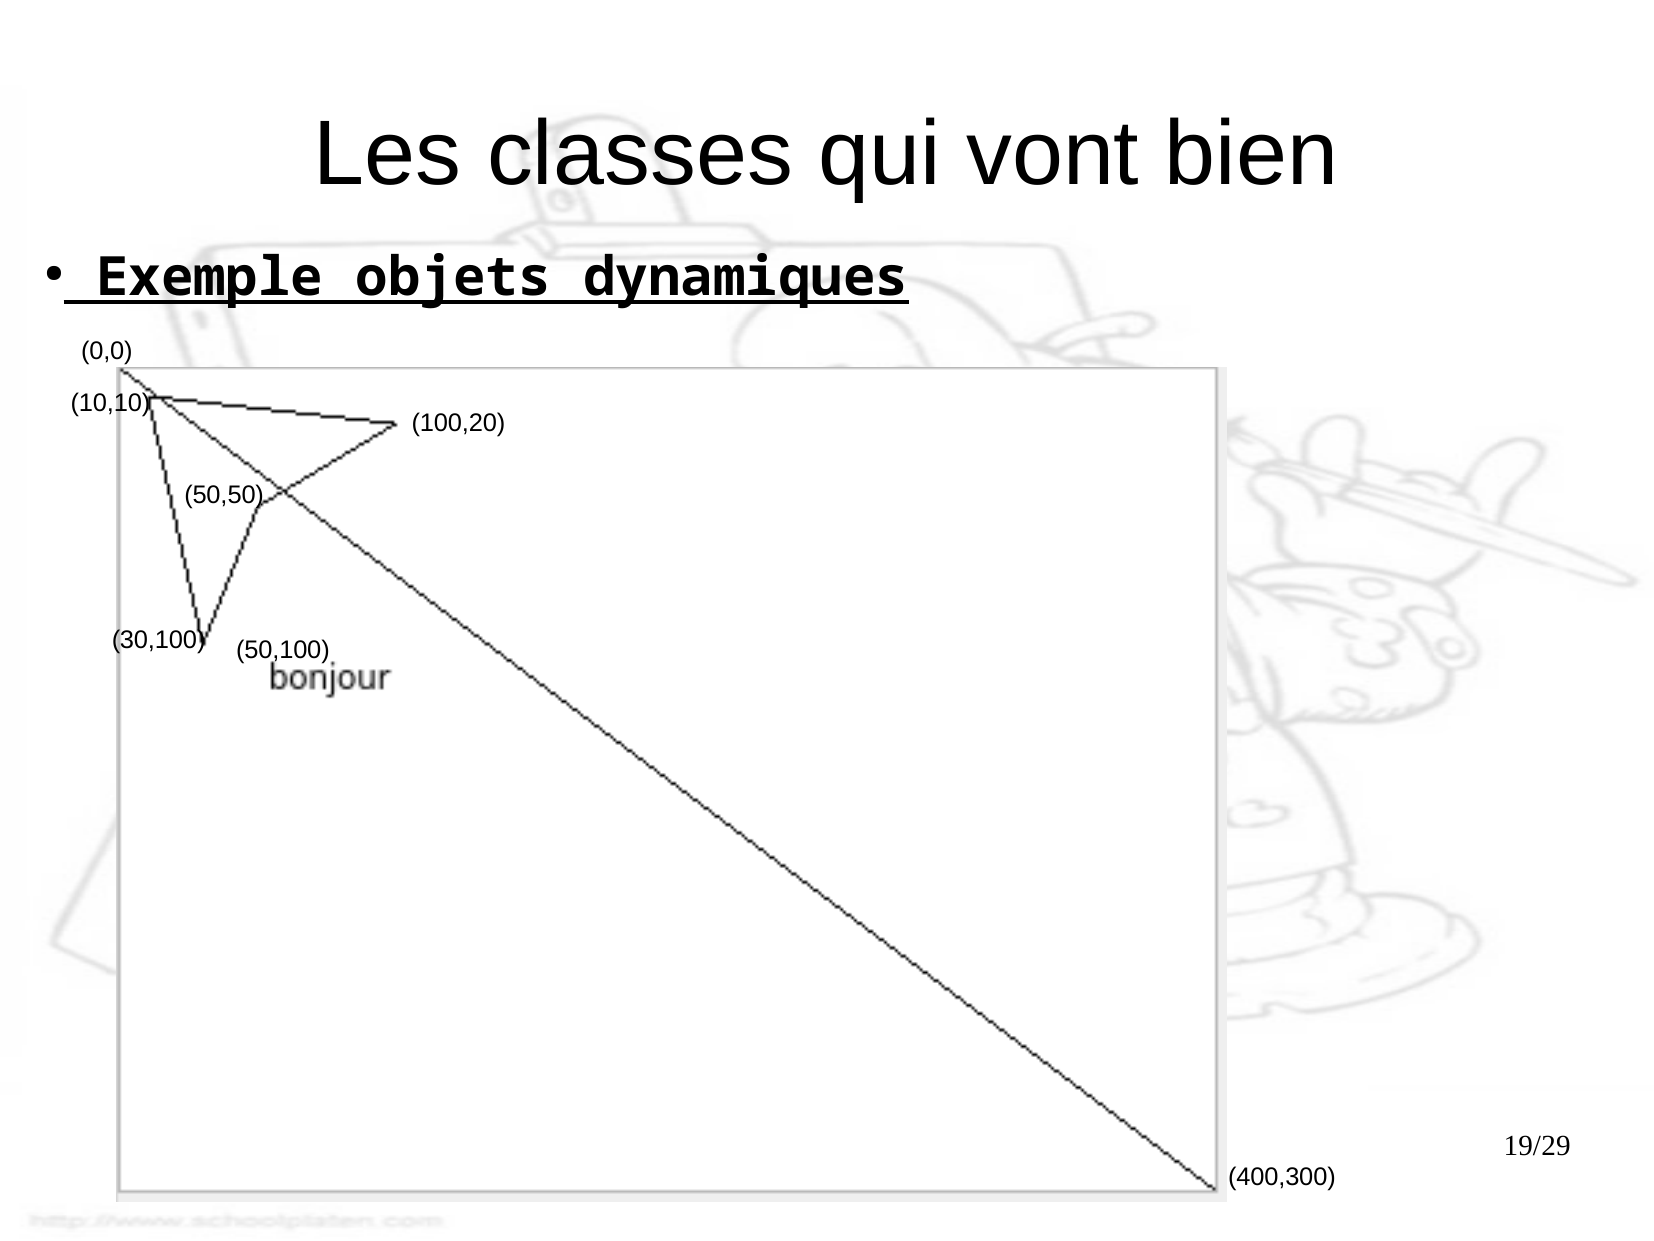

# Les classes qui vont bien
 Exemple objets dynamiques
19